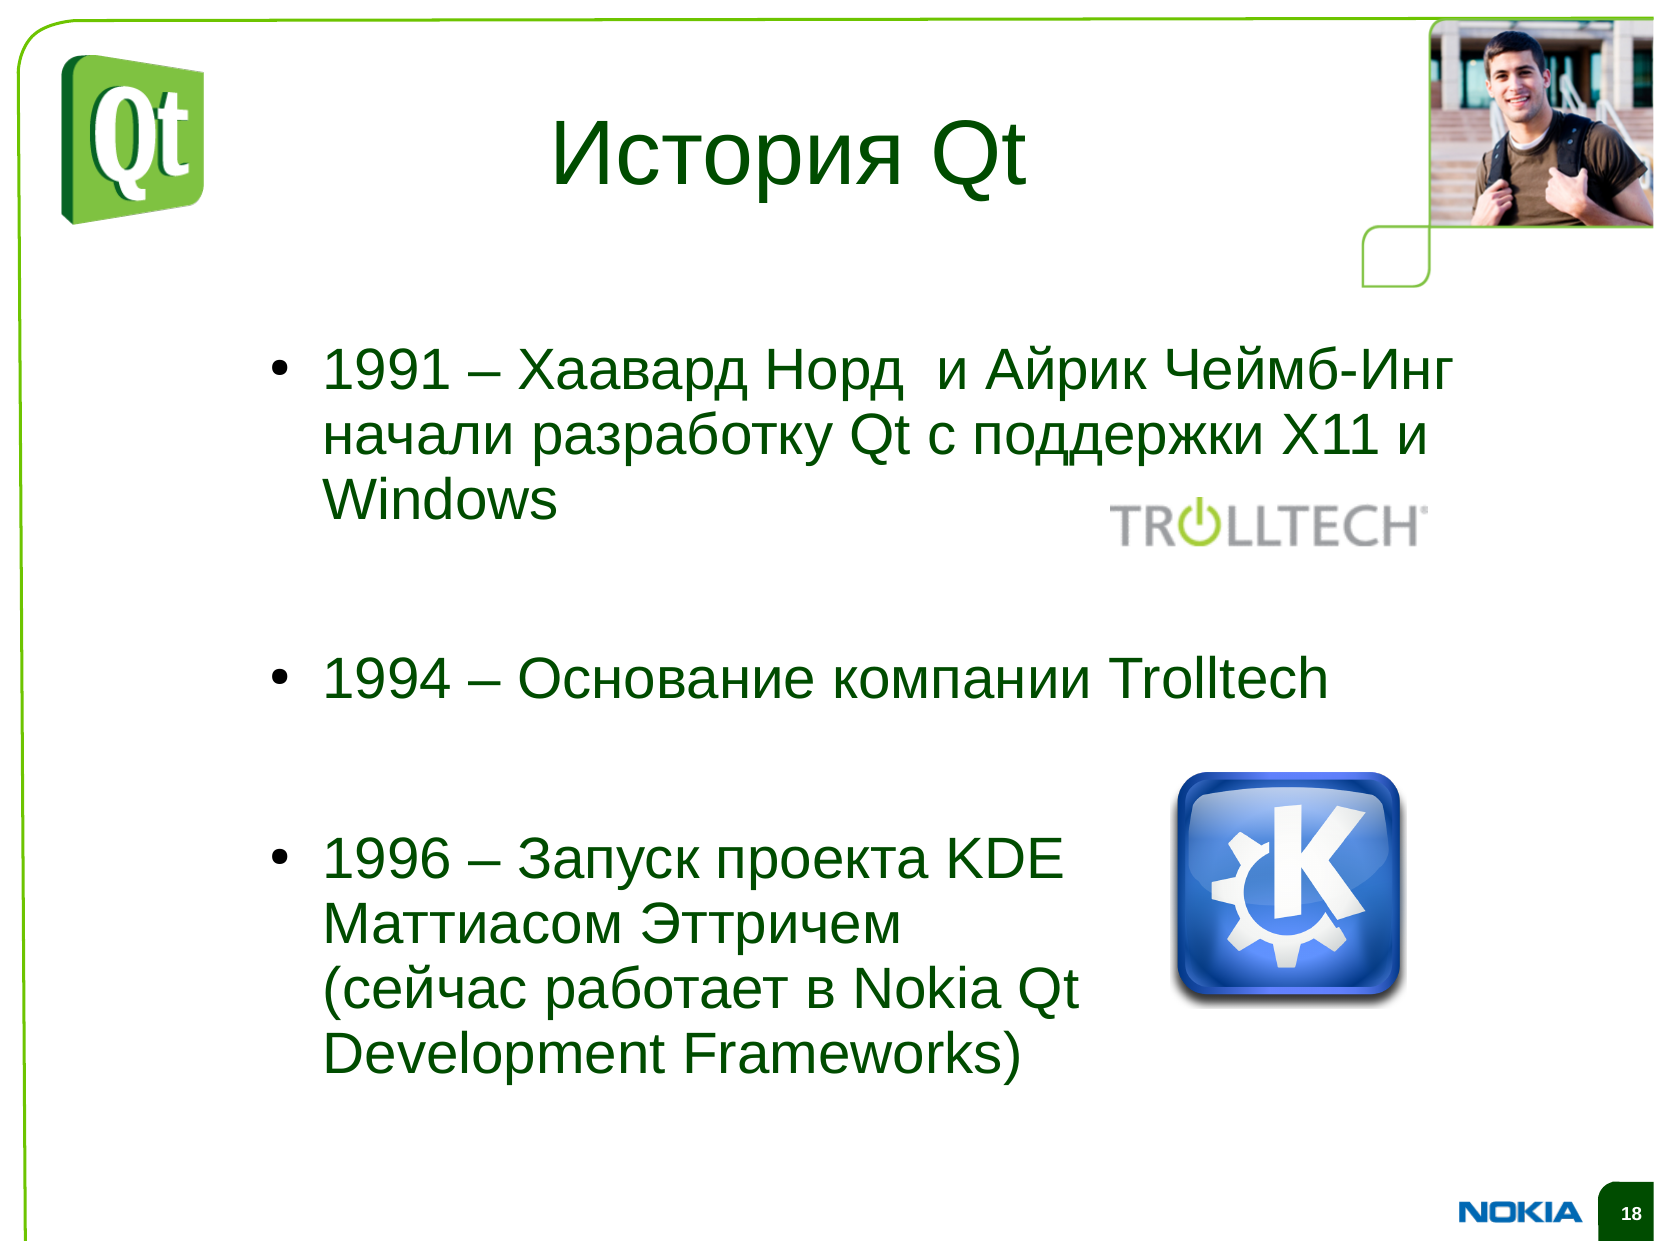

# История Qt
1991 – Хаавард Норд и Айрик Чеймб-Инг начали разработку Qt с поддержки X11 и Windows
1994 – Основание компании Trolltech
1996 – Запуск проекта KDE
Маттиасом Эттричем
(сейчас работает в Nokia Qt
Development Frameworks)